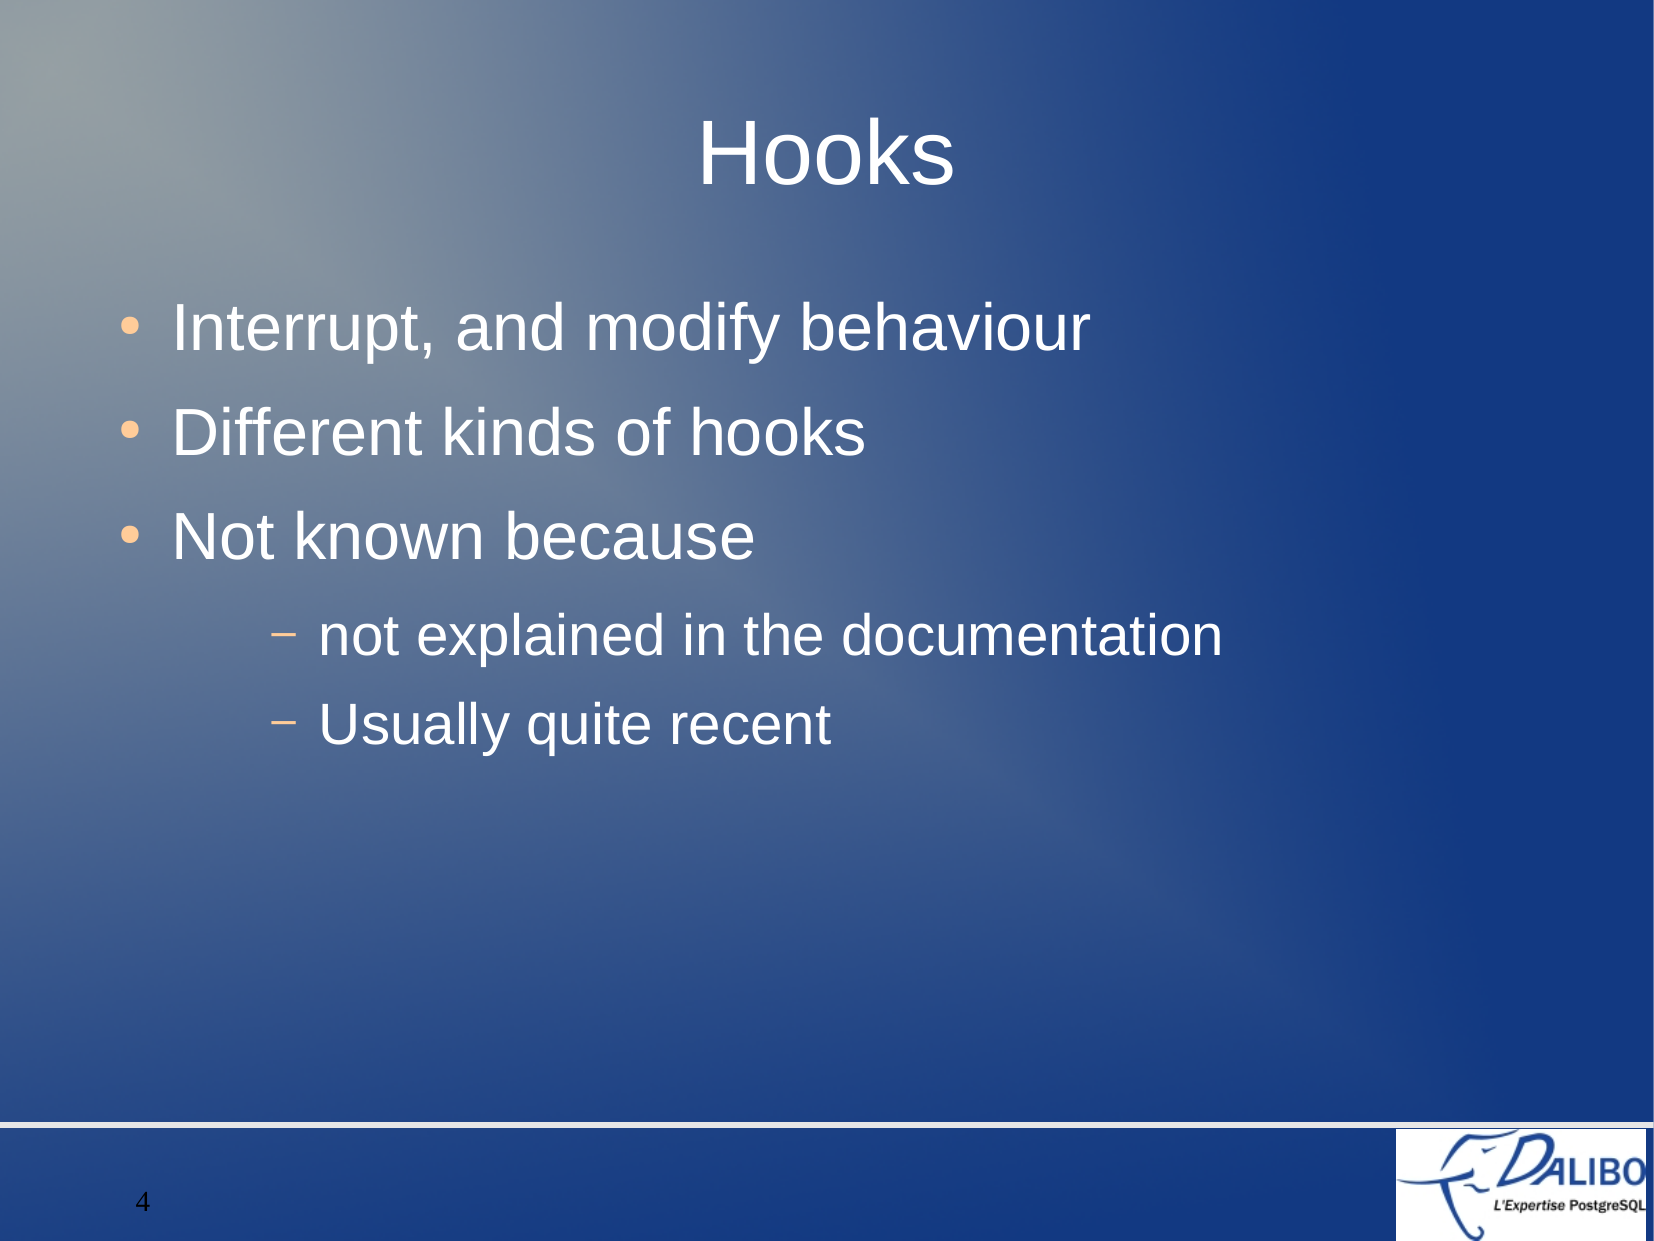

# Hooks
Interrupt, and modify behaviour
Different kinds of hooks
Not known because
not explained in the documentation
Usually quite recent